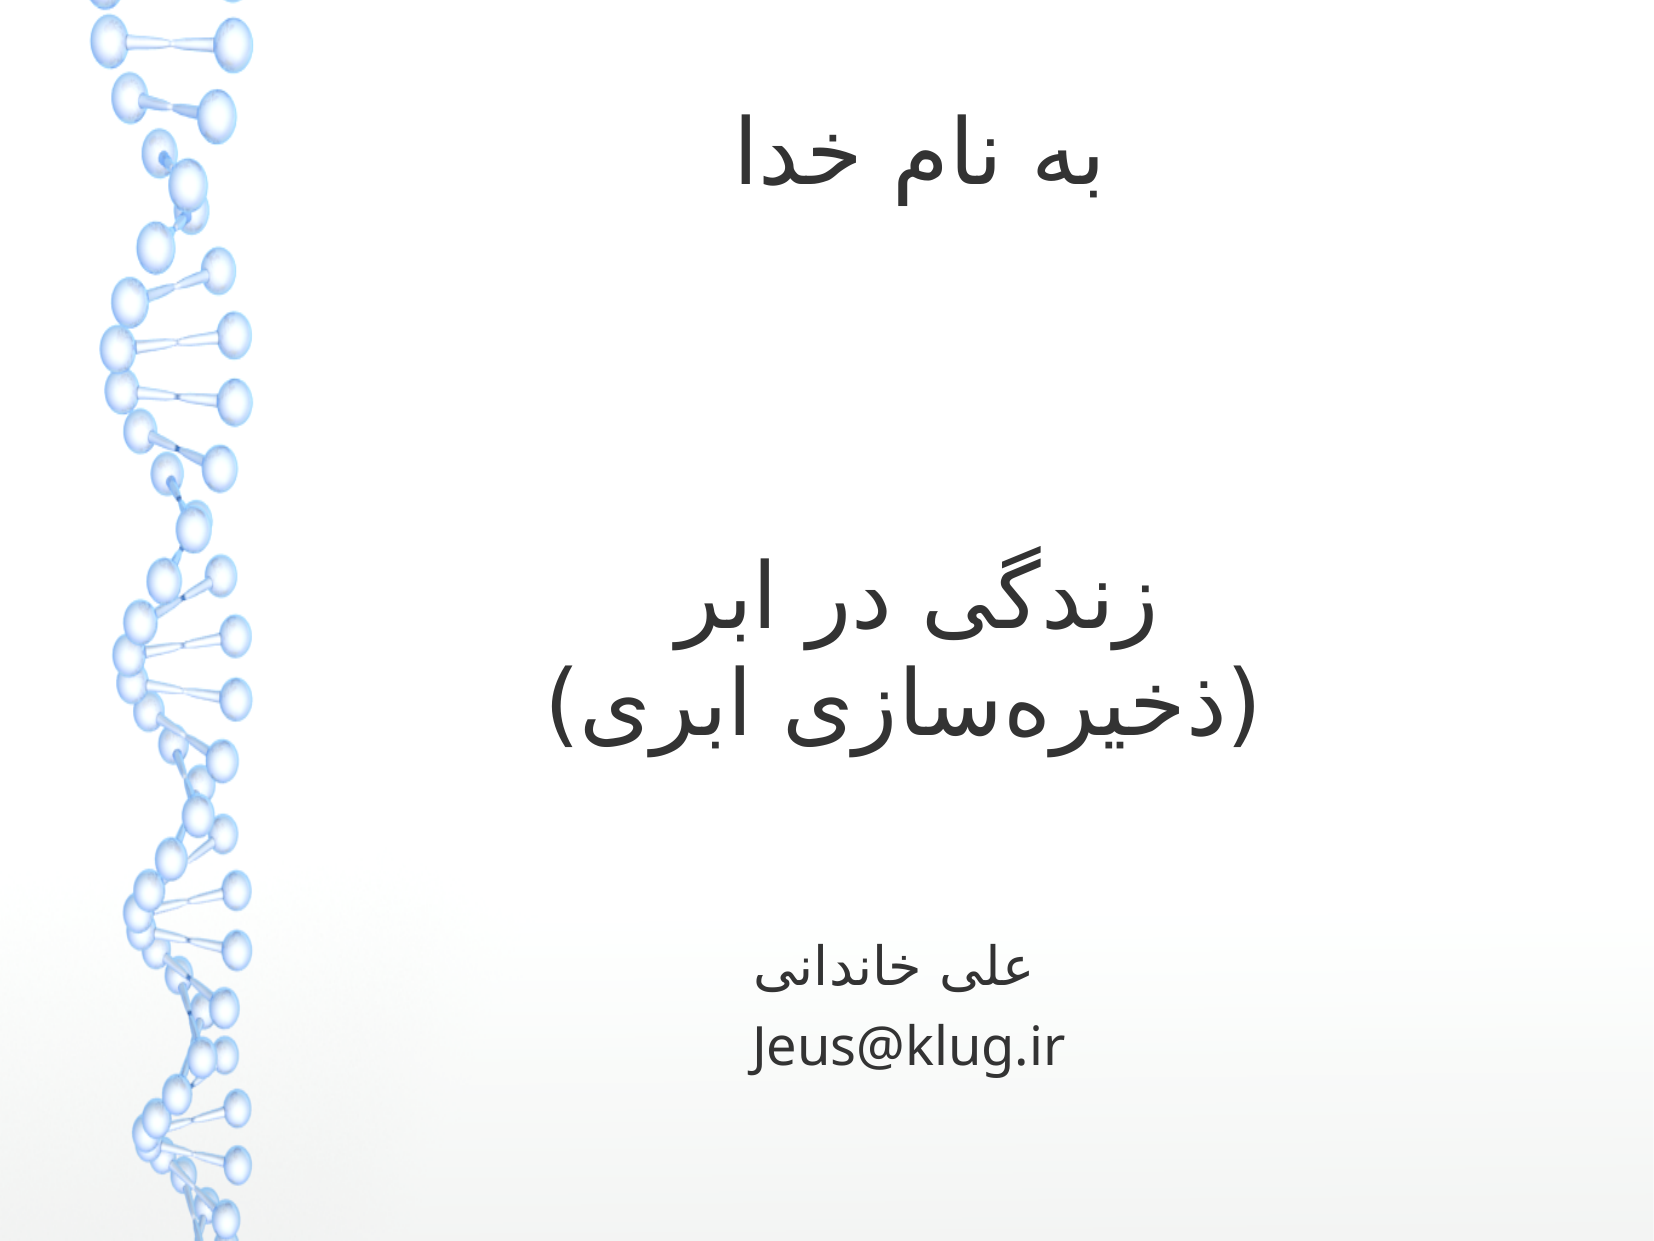

# به نام خدا
زندگی در ابر
(ذخیره‌سازی ابری)
علی خاندانی
Jeus@klug.ir